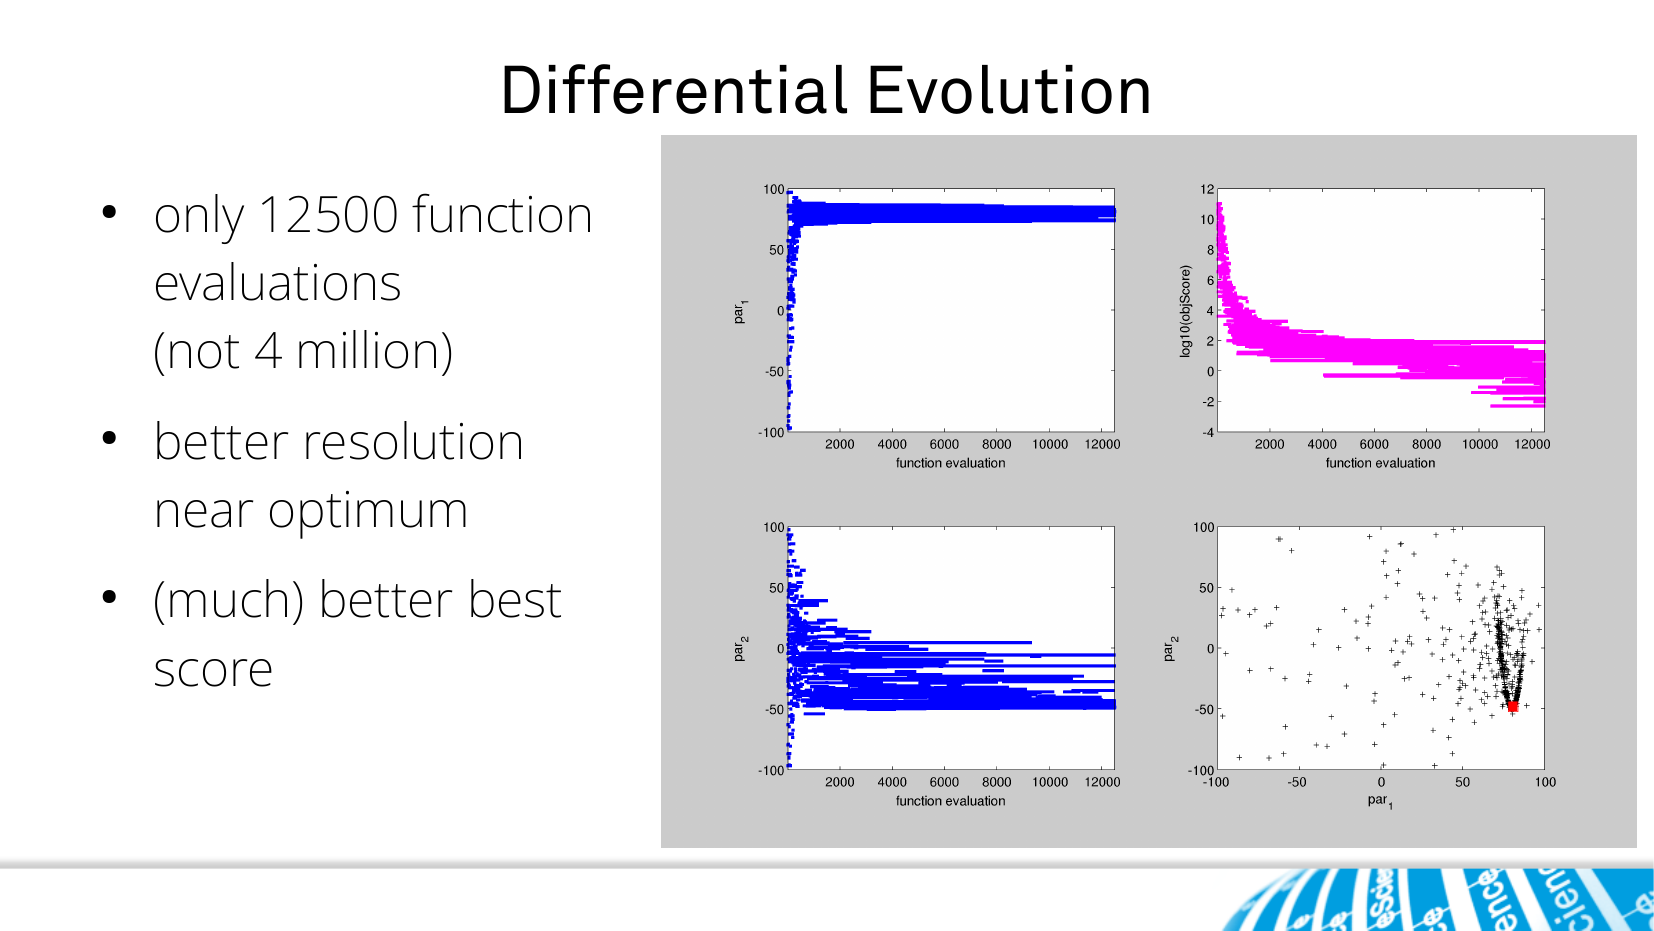

# Differential Evolution
only 12500 function evaluations
(not 4 million)
better resolution near optimum
(much) better best score